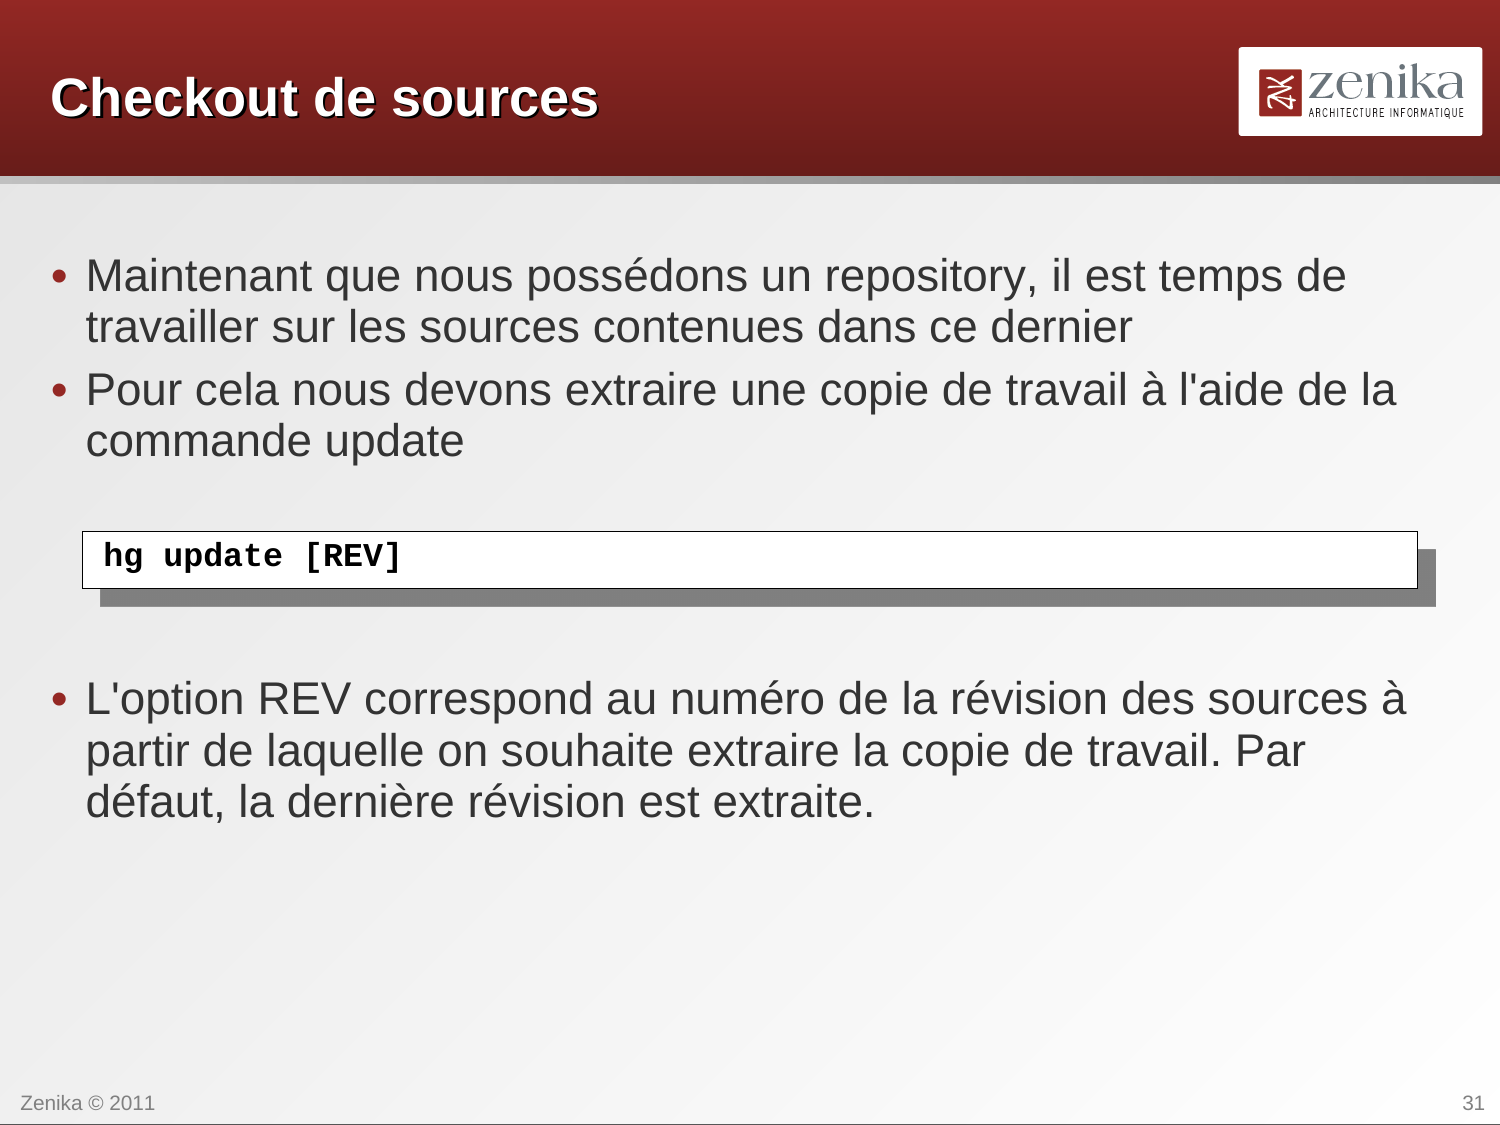

# Checkout de sources
Maintenant que nous possédons un repository, il est temps de travailler sur les sources contenues dans ce dernier
Pour cela nous devons extraire une copie de travail à l'aide de la commande update
L'option REV correspond au numéro de la révision des sources à partir de laquelle on souhaite extraire la copie de travail. Par défaut, la dernière révision est extraite.
hg update [REV]